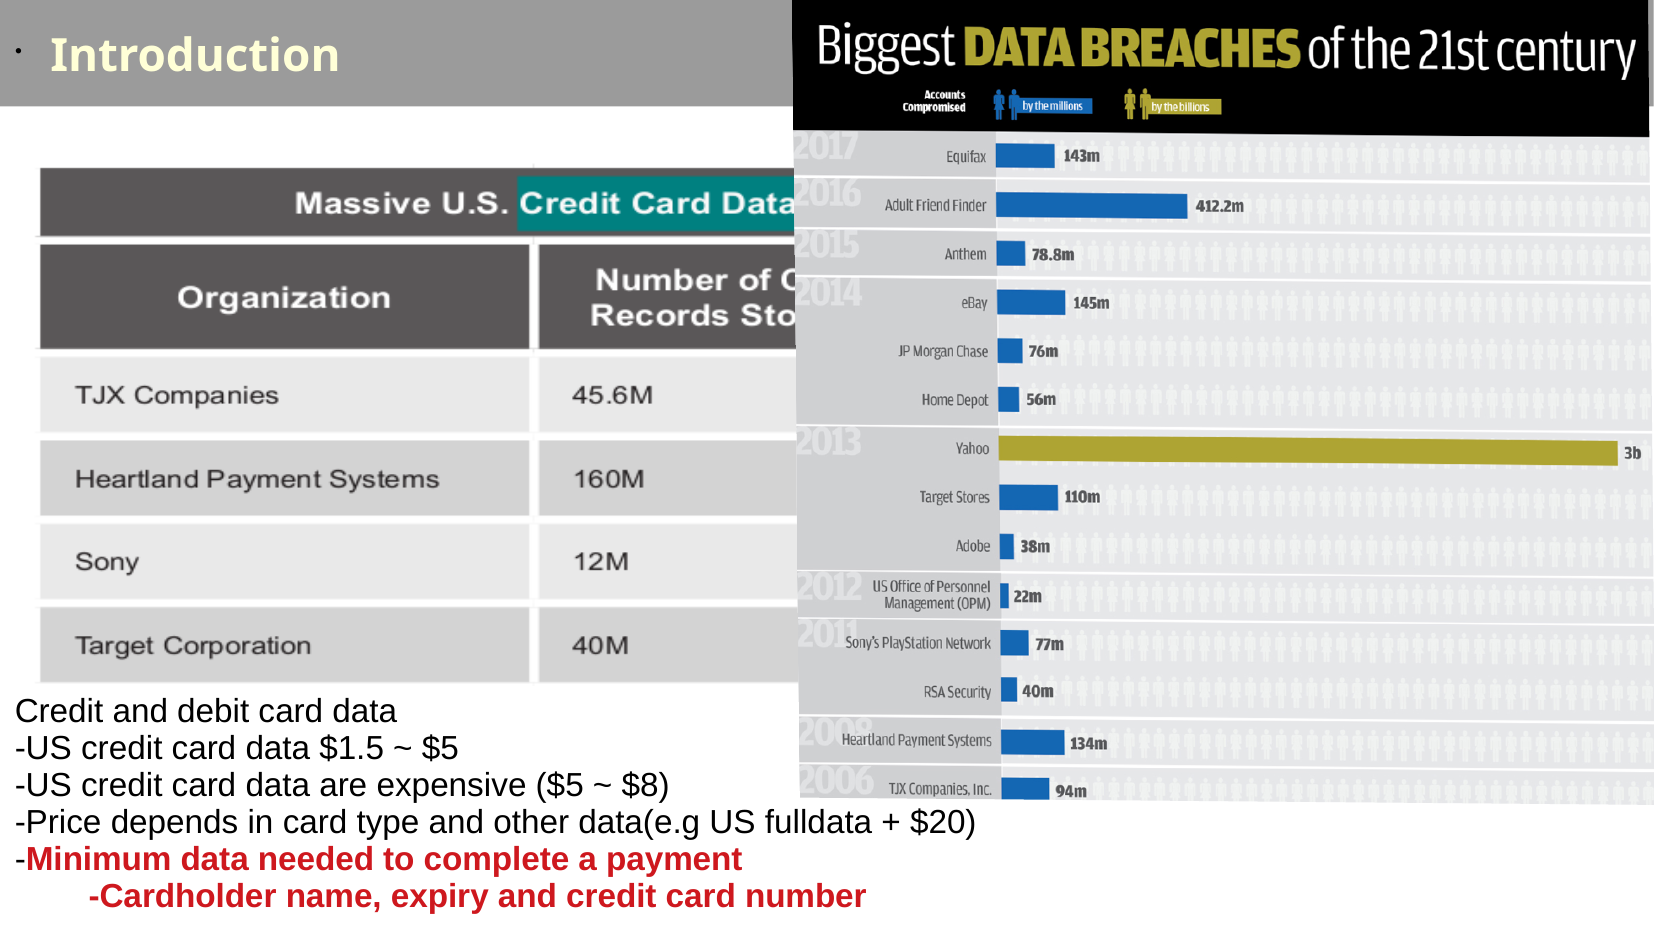

# Introduction
Credit and debit card data
-US credit card data $1.5 ~ $5
-US credit card data are expensive ($5 ~ $8)
-Price depends in card type and other data(e.g US fulldata + $20)
-Minimum data needed to complete a payment
	-Cardholder name, expiry and credit card number